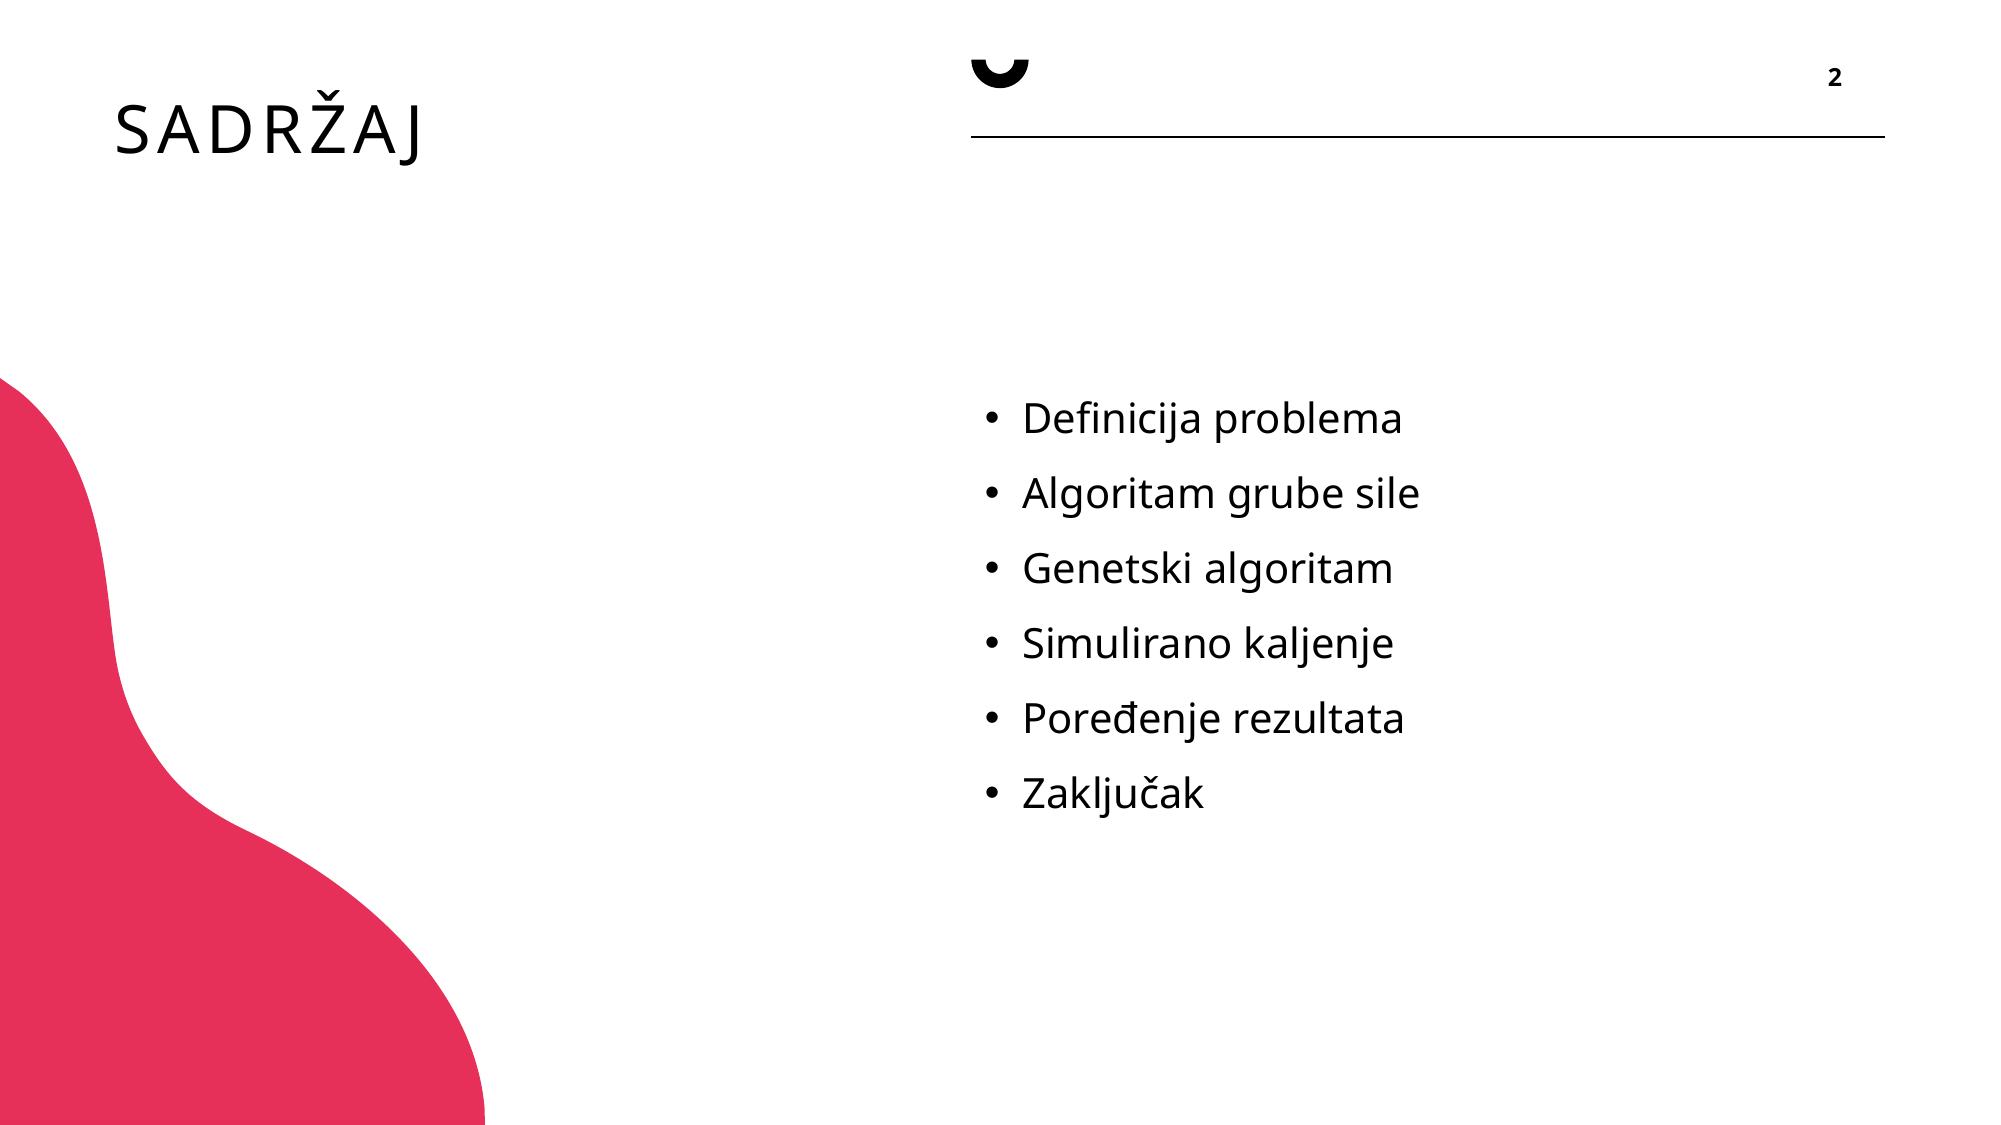

# sadržaj
Definicija problema
Algoritam grube sile
Genetski algoritam
Simulirano kaljenje
Poređenje rezultata
Zaključak